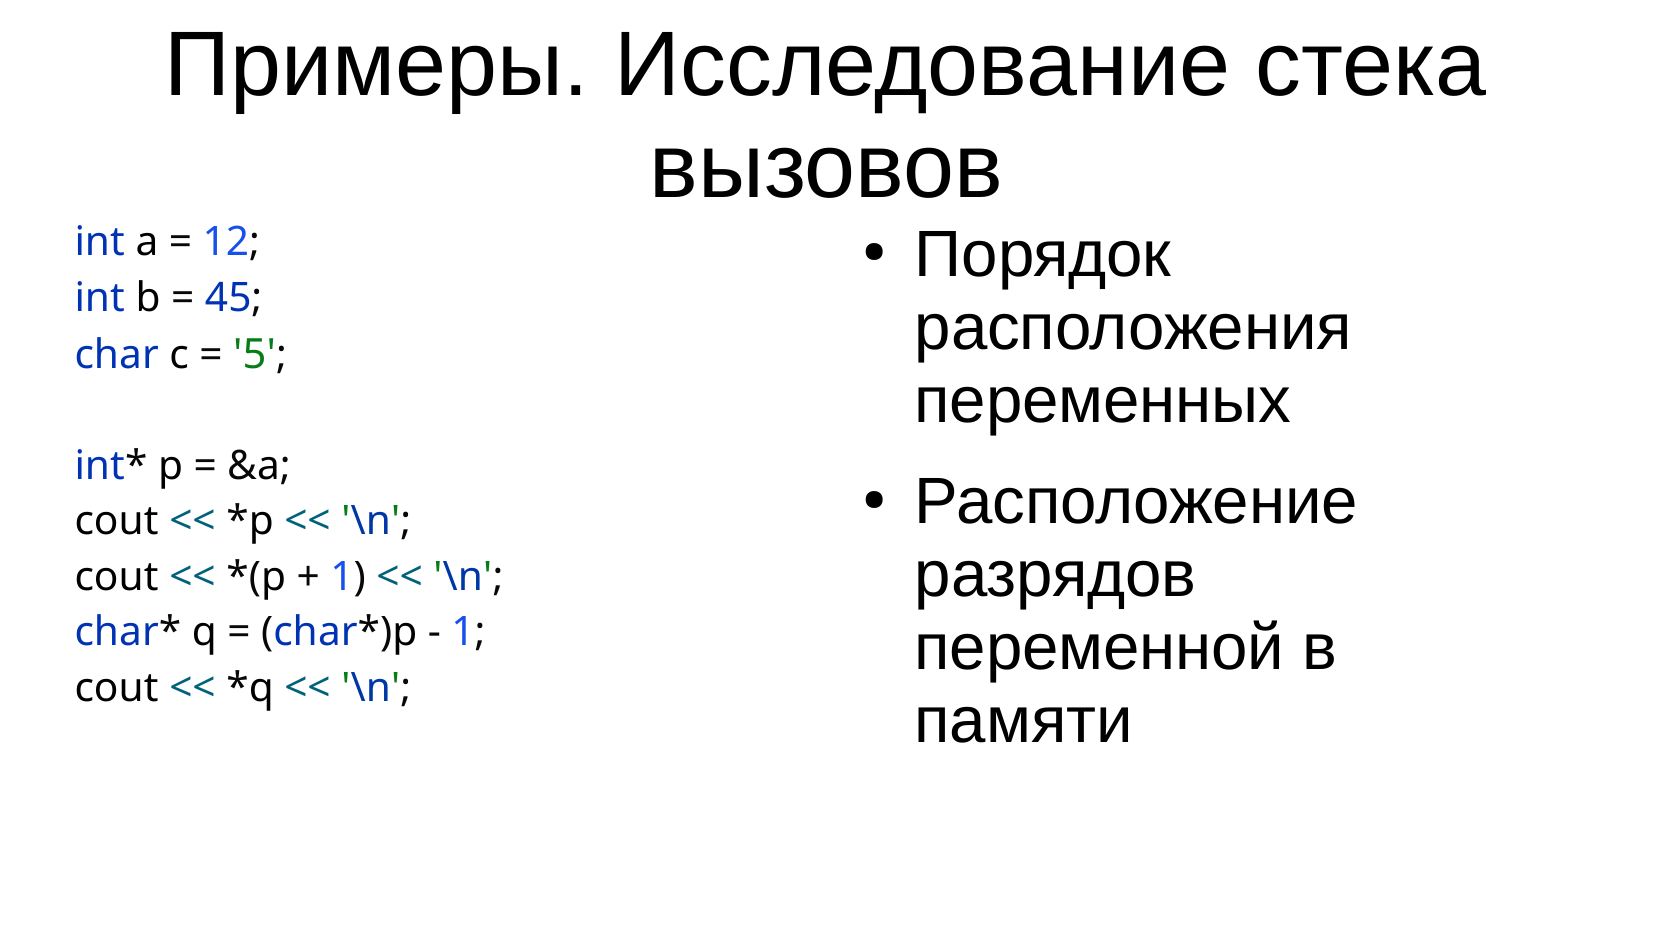

# Примеры. Исследование стека вызовов
int a = 12;
int b = 45;
char c = '5';
int* p = &a;
cout << *p << '\n';
cout << *(p + 1) << '\n';
char* q = (char*)p - 1;
cout << *q << '\n';
Порядок расположения переменных
Расположение разрядов переменной в памяти